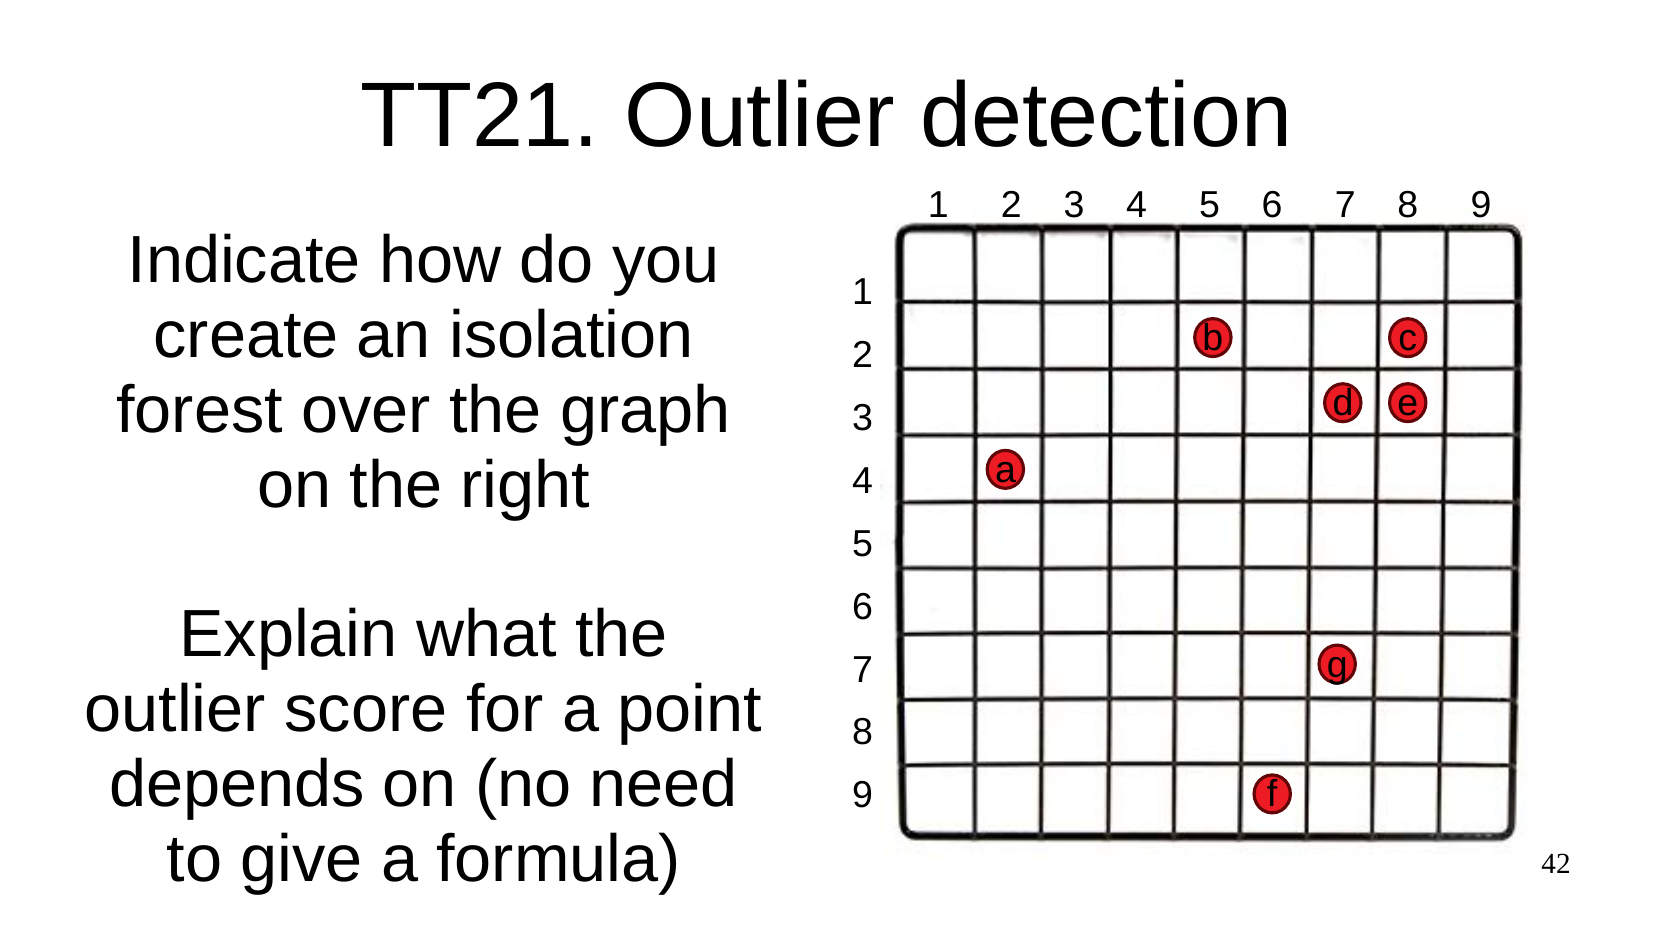

# TT21. Outlier detection
1 2 3 4 5 6 7 8 9
Indicate how do you create an isolation forest over the graph on the right
Explain what the outlier score for a point depends on (no need to give a formula)
1 2 3 4 5 6 7 8 9
b
c
e
d
a
g
f
42